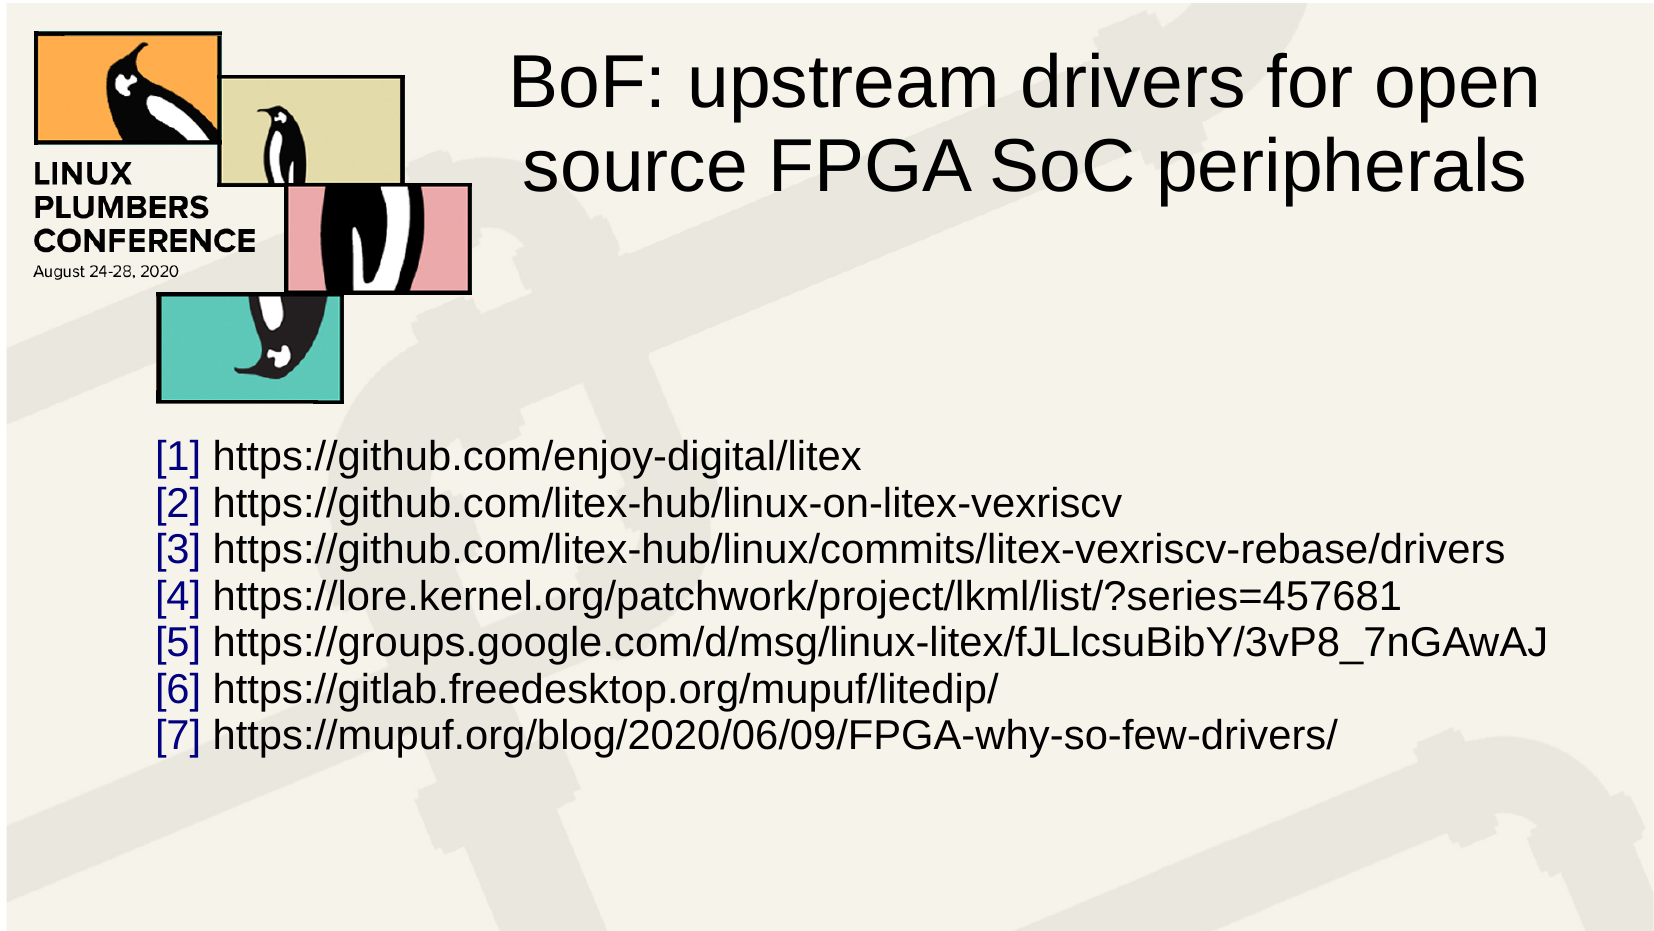

BoF: upstream drivers for open source FPGA SoC peripherals
# [1] https://github.com/enjoy-digital/litex
[2] https://github.com/litex-hub/linux-on-litex-vexriscv
[3] https://github.com/litex-hub/linux/commits/litex-vexriscv-rebase/drivers
[4] https://lore.kernel.org/patchwork/project/lkml/list/?series=457681
[5] https://groups.google.com/d/msg/linux-litex/fJLlcsuBibY/3vP8_7nGAwAJ
[6] https://gitlab.freedesktop.org/mupuf/litedip/
[7] https://mupuf.org/blog/2020/06/09/FPGA-why-so-few-drivers/